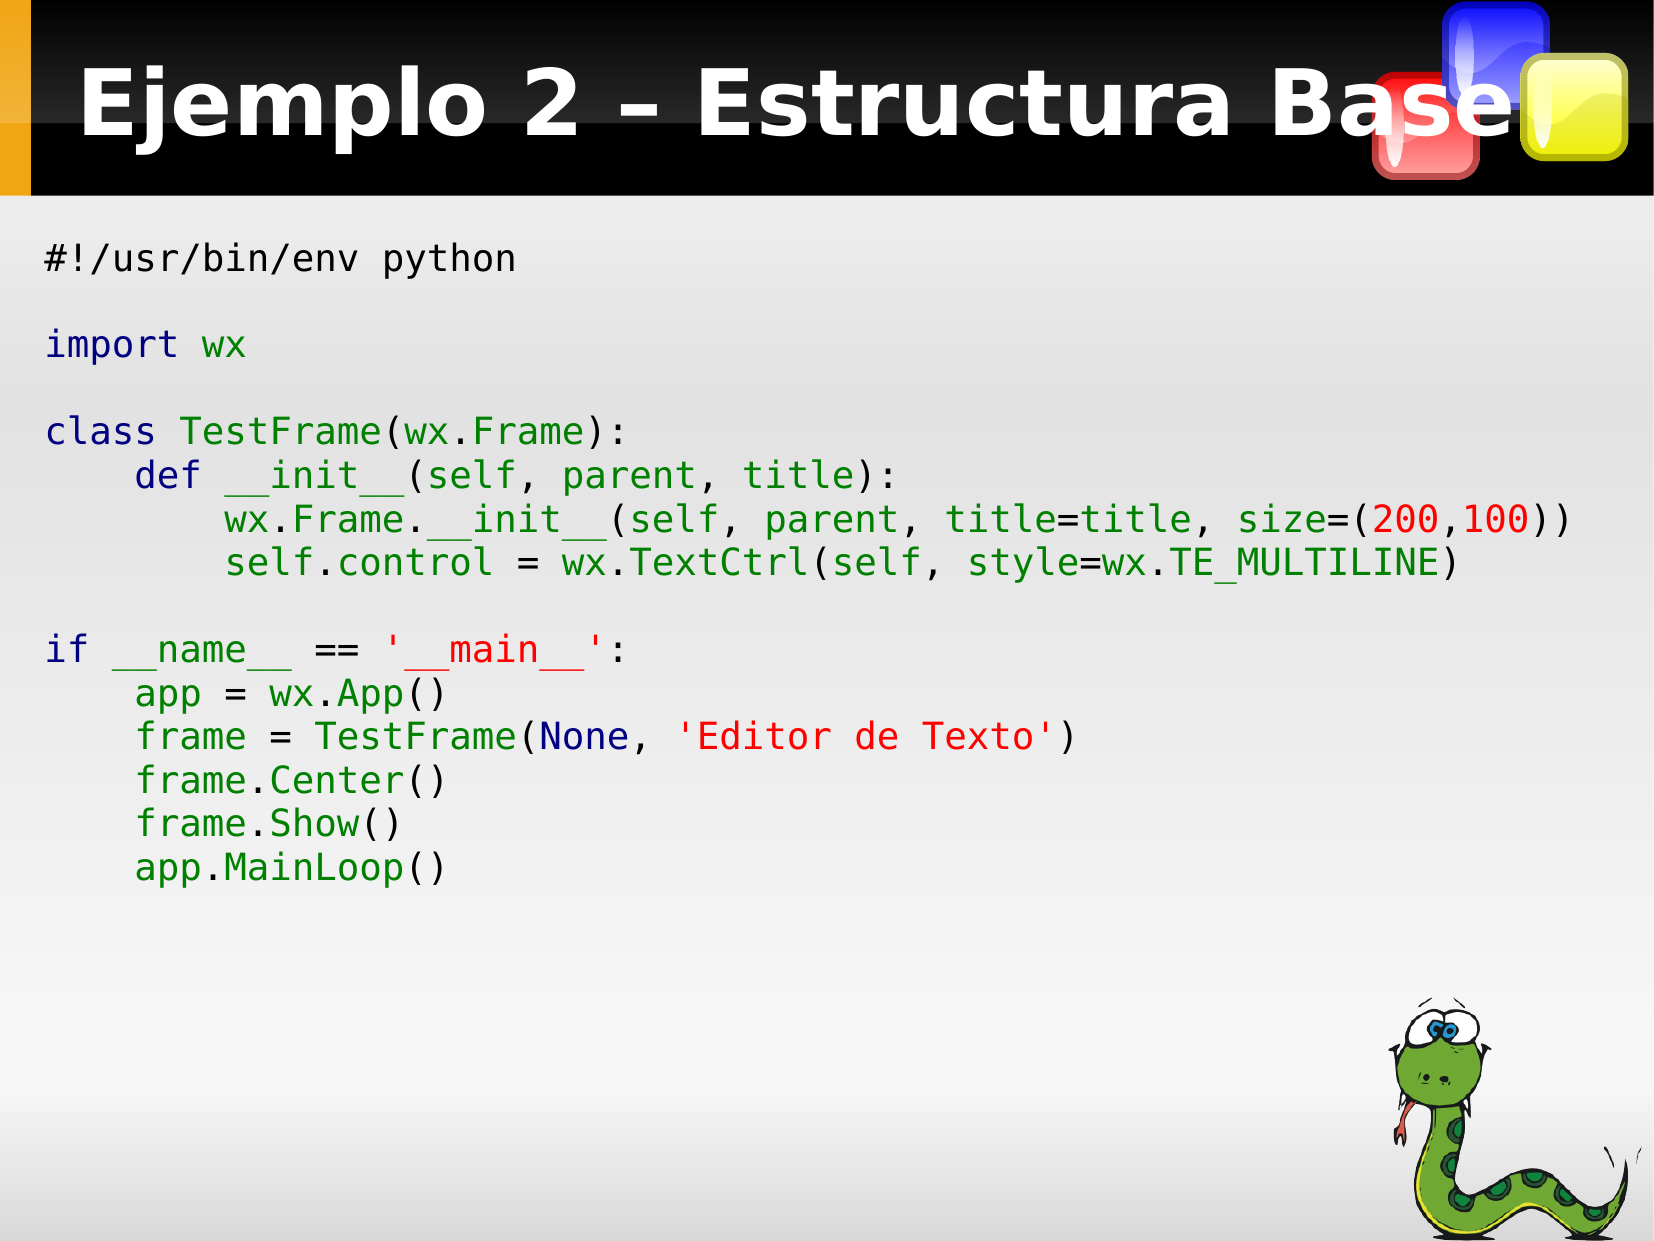

# Ejemplo 2 – Estructura Base
#!/usr/bin/env python
import wx
class TestFrame(wx.Frame):
 def __init__(self, parent, title):
 wx.Frame.__init__(self, parent, title=title, size=(200,100))
 self.control = wx.TextCtrl(self, style=wx.TE_MULTILINE)
if __name__ == '__main__':
 app = wx.App()
 frame = TestFrame(None, 'Editor de Texto')
 frame.Center()
 frame.Show()
 app.MainLoop()